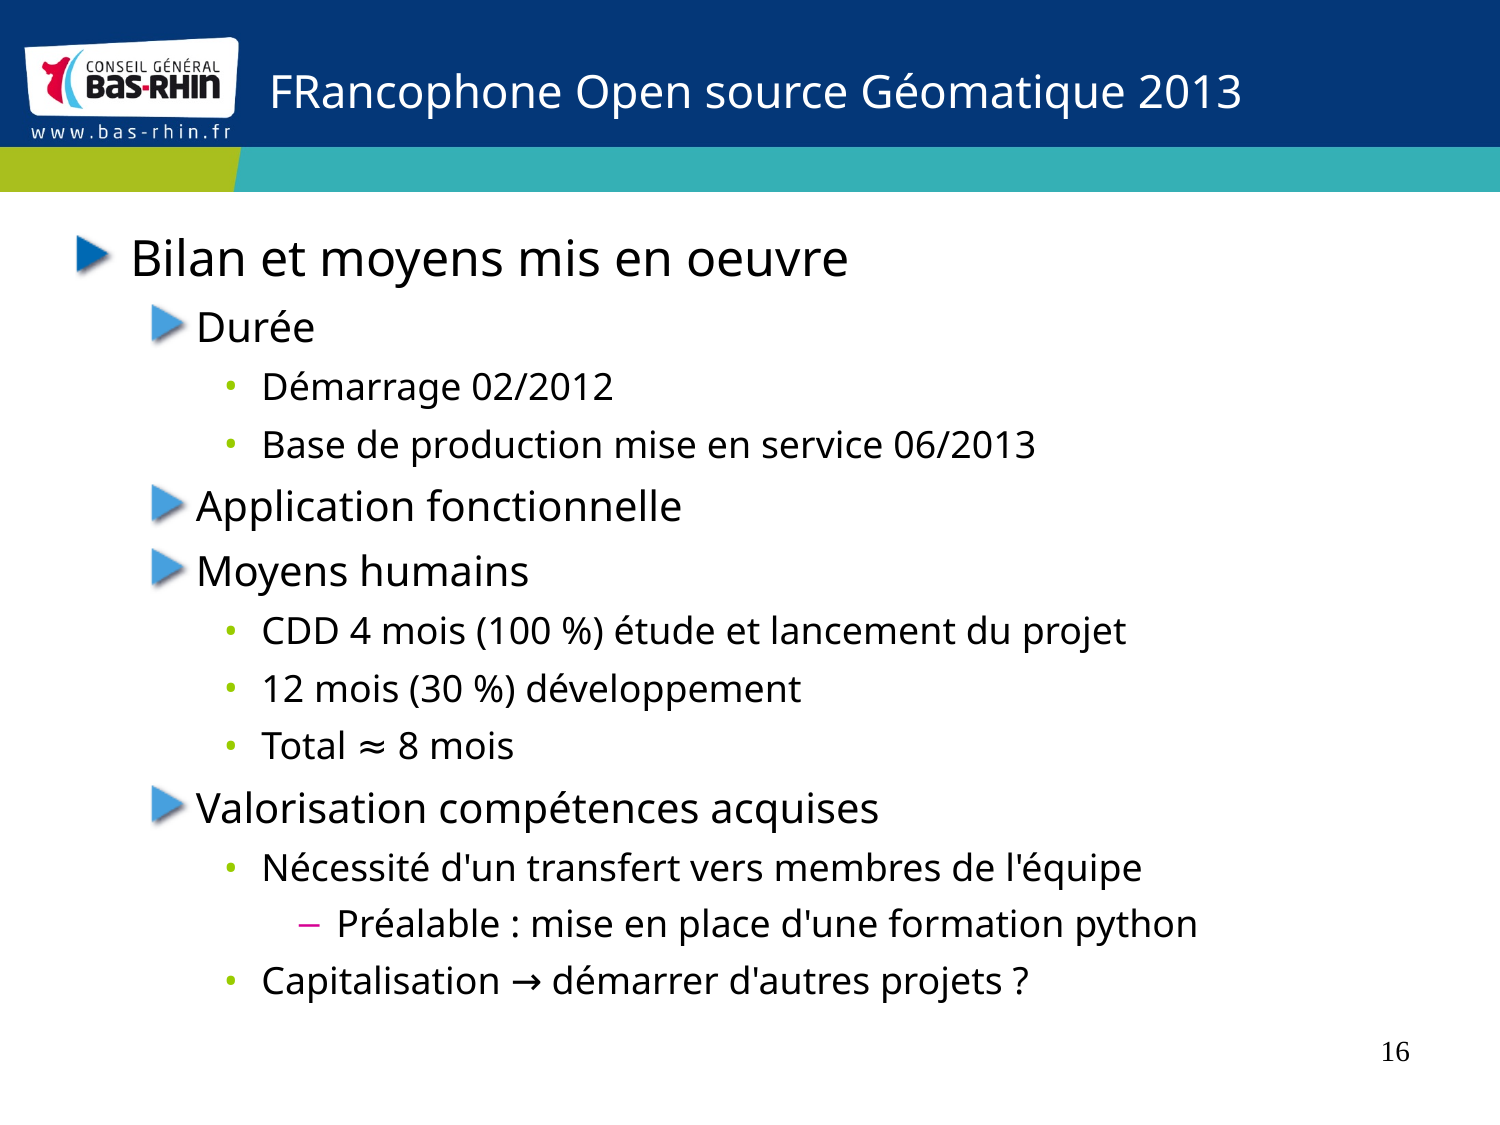

# FRancophone Open source Géomatique 2013
Bilan et moyens mis en oeuvre
Durée
Démarrage 02/2012
Base de production mise en service 06/2013
Application fonctionnelle
Moyens humains
CDD 4 mois (100 %) étude et lancement du projet
12 mois (30 %) développement
Total ≈ 8 mois
Valorisation compétences acquises
Nécessité d'un transfert vers membres de l'équipe
Préalable : mise en place d'une formation python
Capitalisation → démarrer d'autres projets ?
16